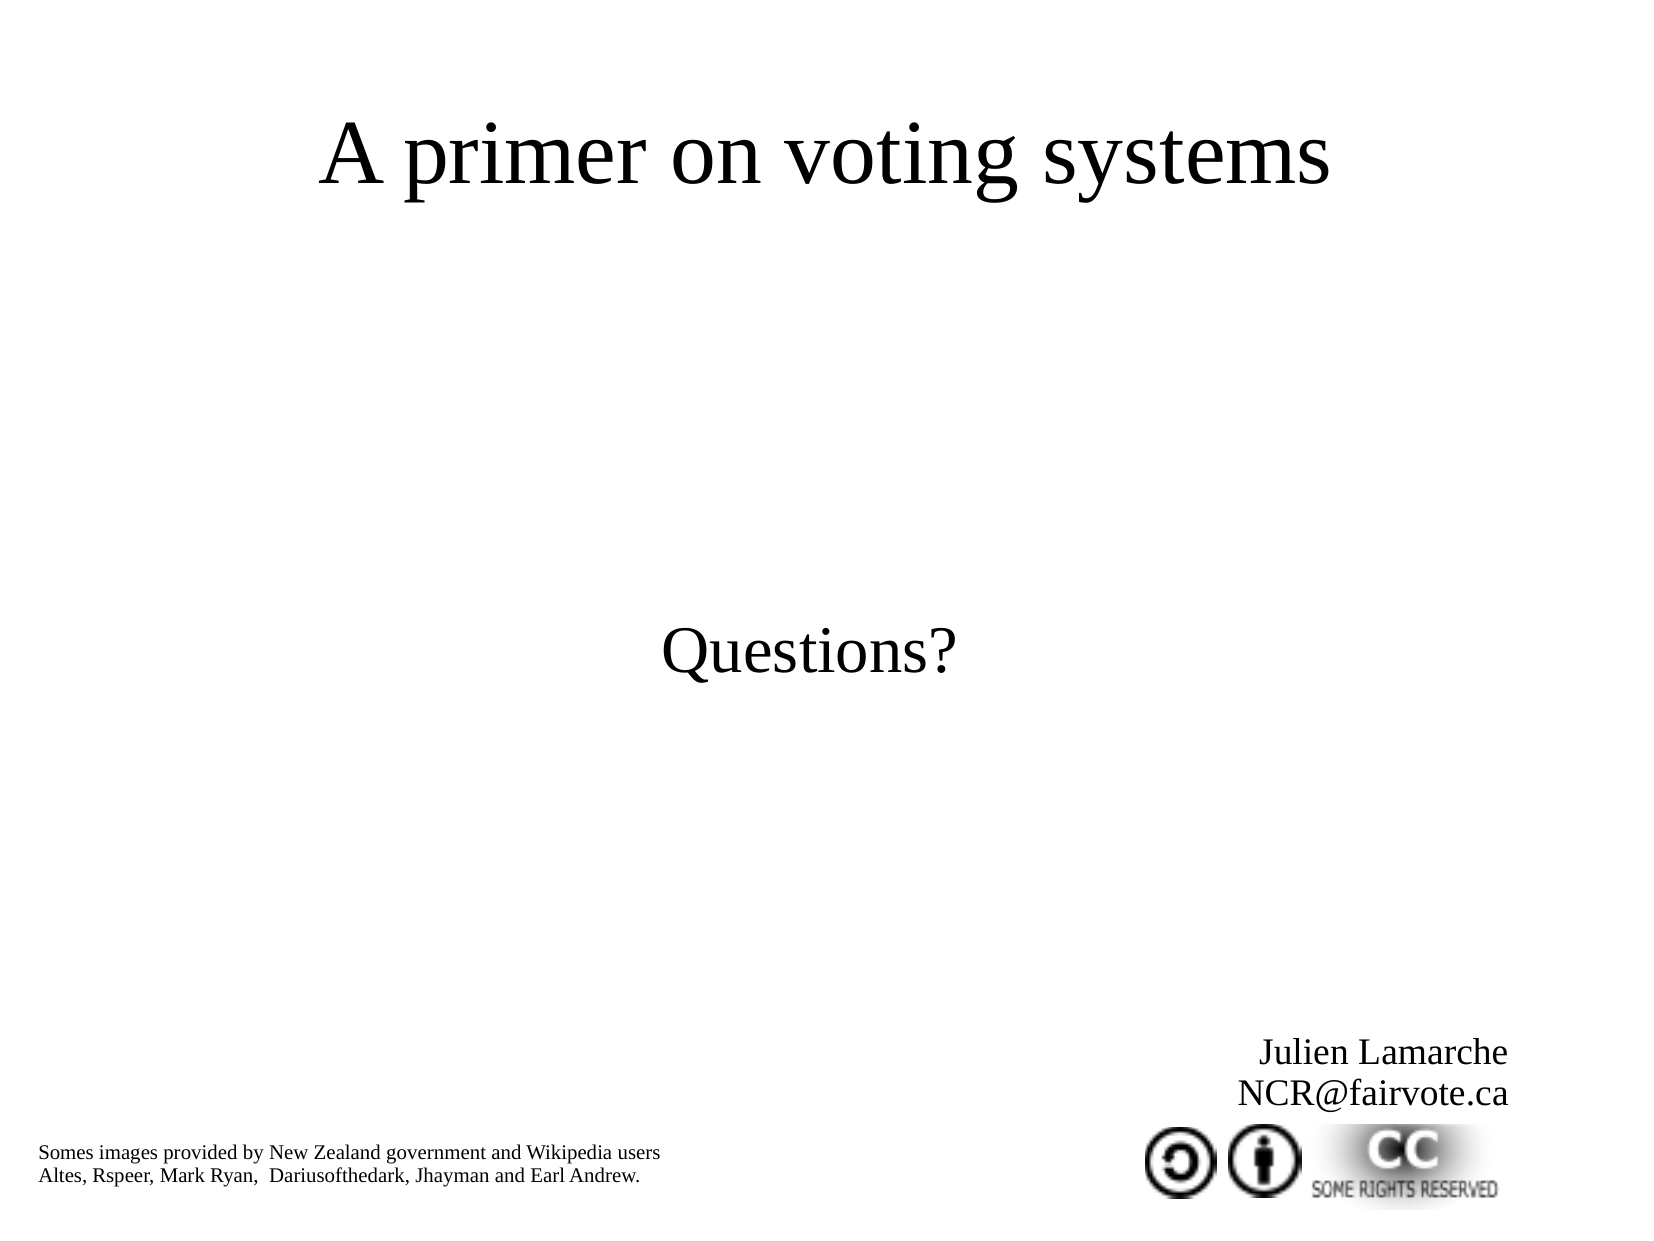

# A primer on voting systems
Questions?
Julien Lamarche
NCR@fairvote.ca
Somes images provided by New Zealand government and Wikipedia users
Altes, Rspeer, Mark Ryan, Dariusofthedark, Jhayman and Earl Andrew.